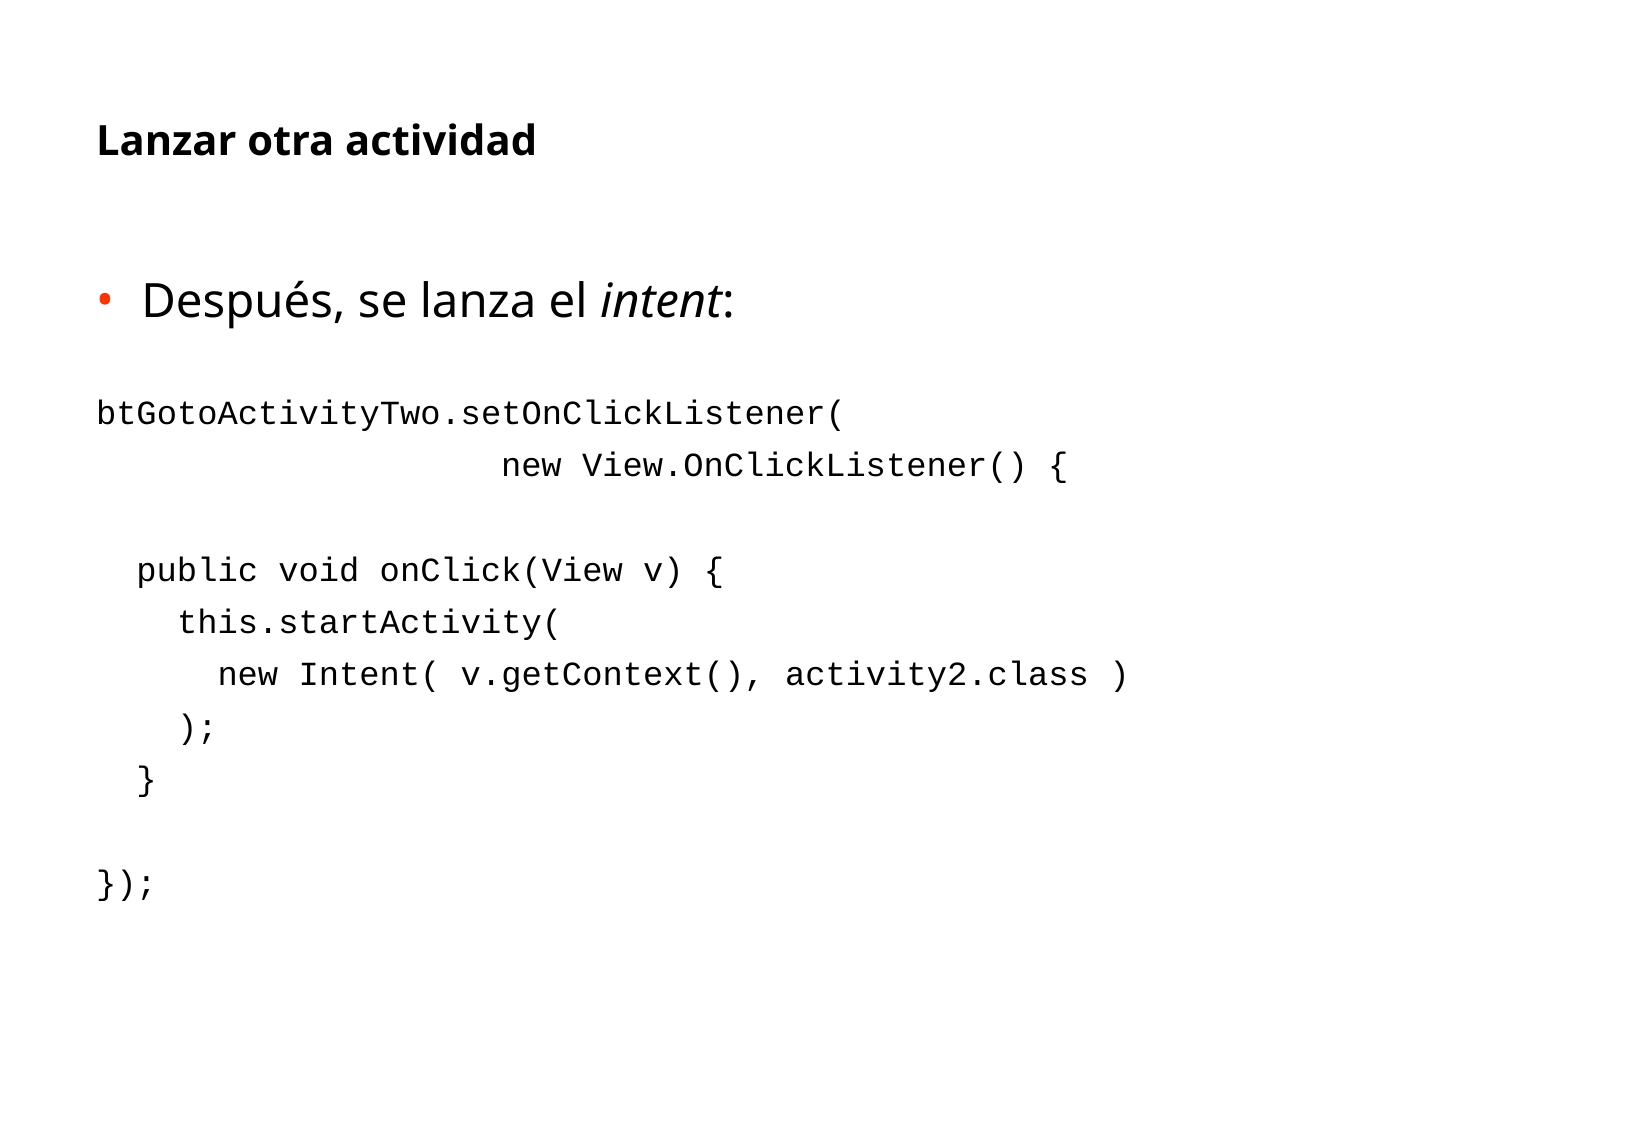

# Lanzar otra actividad
Después, se lanza el intent:
btGotoActivityTwo.setOnClickListener(
 new View.OnClickListener() {
 public void onClick(View v) {
 this.startActivity(
 new Intent( v.getContext(), activity2.class )
 );
 }
});